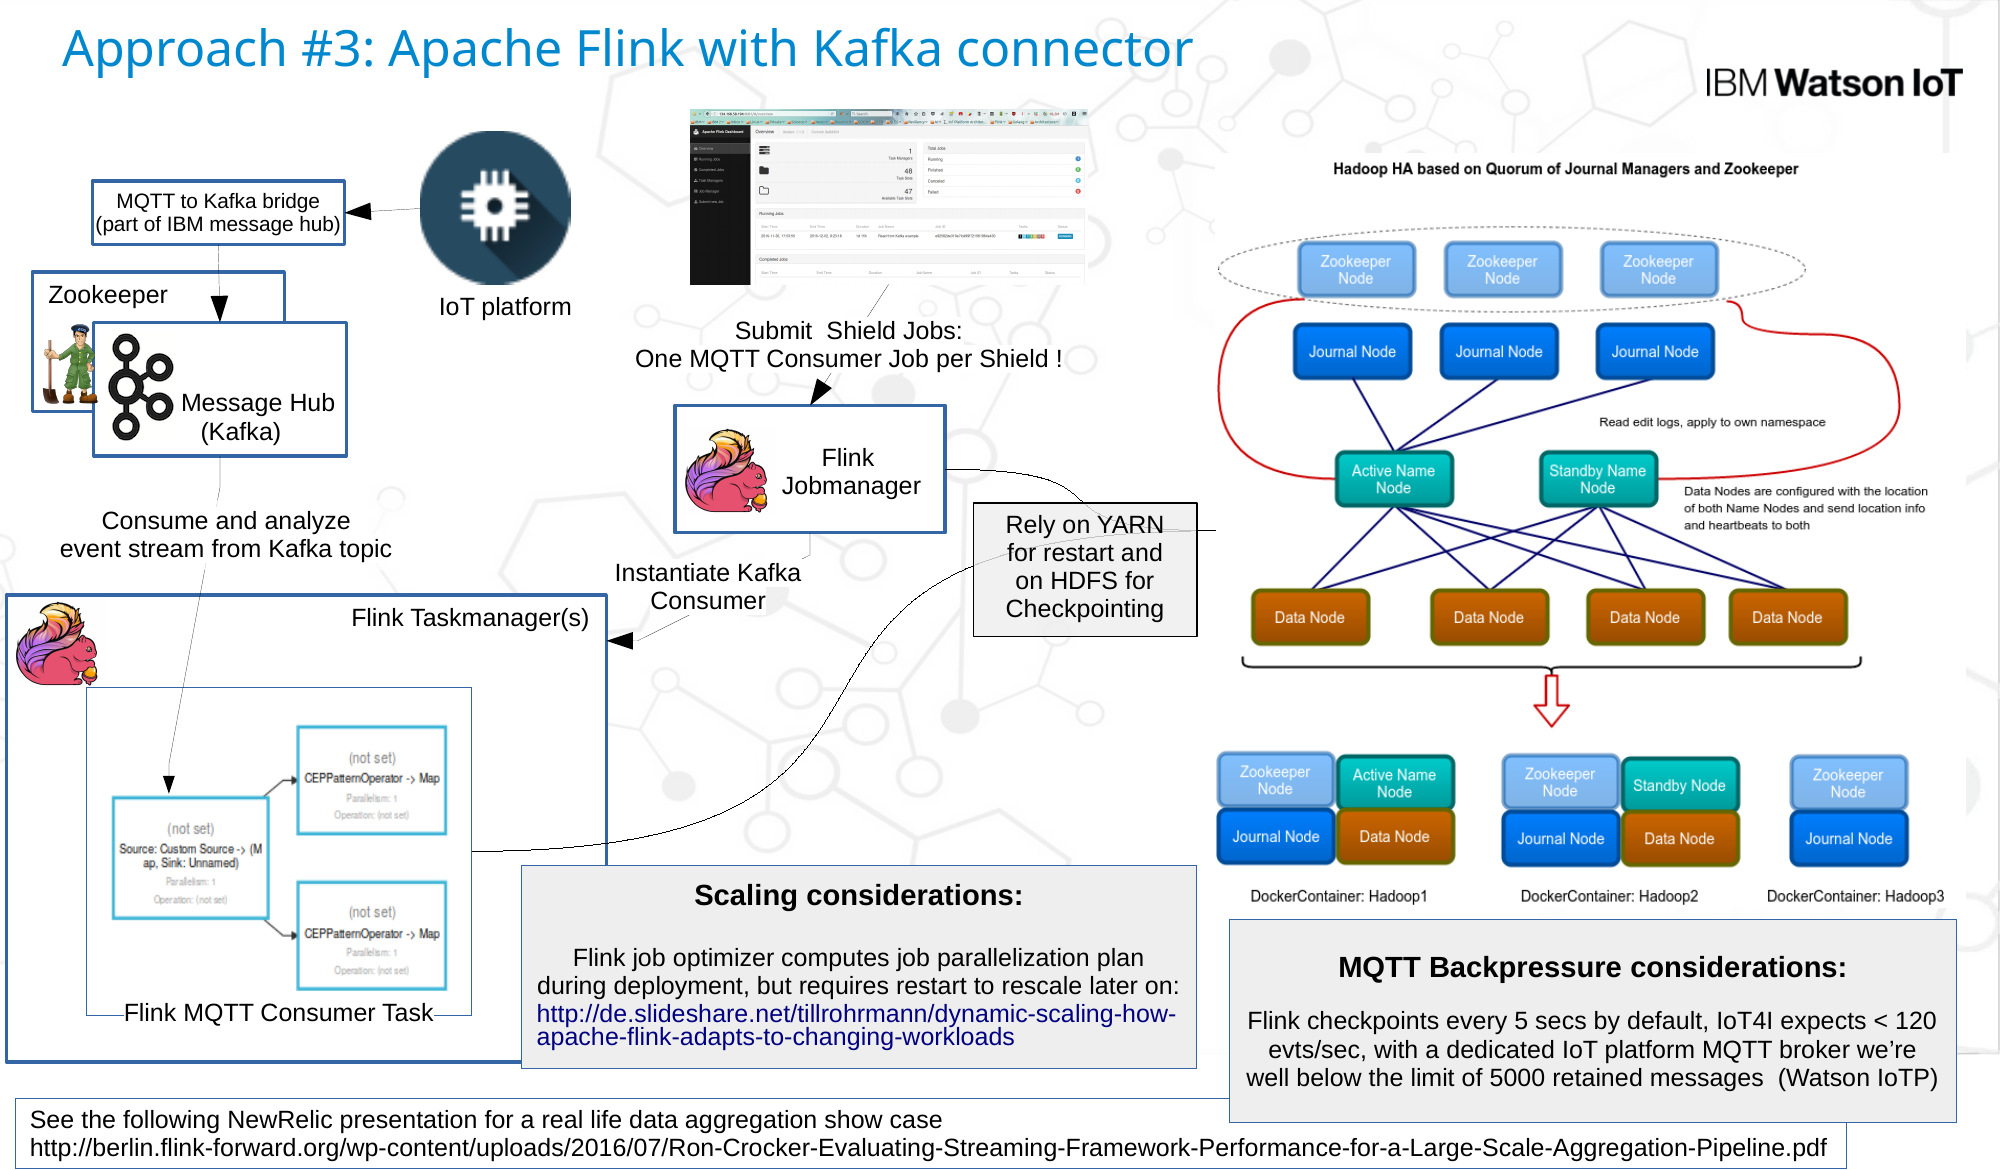

# Approach #3: Apache Flink with Kafka connector
MQTT to Kafka bridge
(part of IBM message hub)
Zookeeper
IoT platform
 Message Hub
 (Kafka)
IoT platform
Flink
 Jobmanager
Consume and analyze
event stream from Kafka topic
Rely on YARN for restart and
on HDFS for Checkpointing
 Flink Taskmanager(s)
Flink MQTT Consumer Task
Scaling considerations:
Flink job optimizer computes job parallelization plan during deployment, but requires restart to rescale later on:
http://de.slideshare.net/tillrohrmann/dynamic-scaling-how-apache-flink-adapts-to-changing-workloads
MQTT Backpressure considerations:
Flink checkpoints every 5 secs by default, IoT4I expects < 120 evts/sec, with a dedicated IoT platform MQTT broker we’re well below the limit of 5000 retained messages (Watson IoTP)
See the following NewRelic presentation for a real life data aggregation show case
http://berlin.flink-forward.org/wp-content/uploads/2016/07/Ron-Crocker-Evaluating-Streaming-Framework-Performance-for-a-Large-Scale-Aggregation-Pipeline.pdf